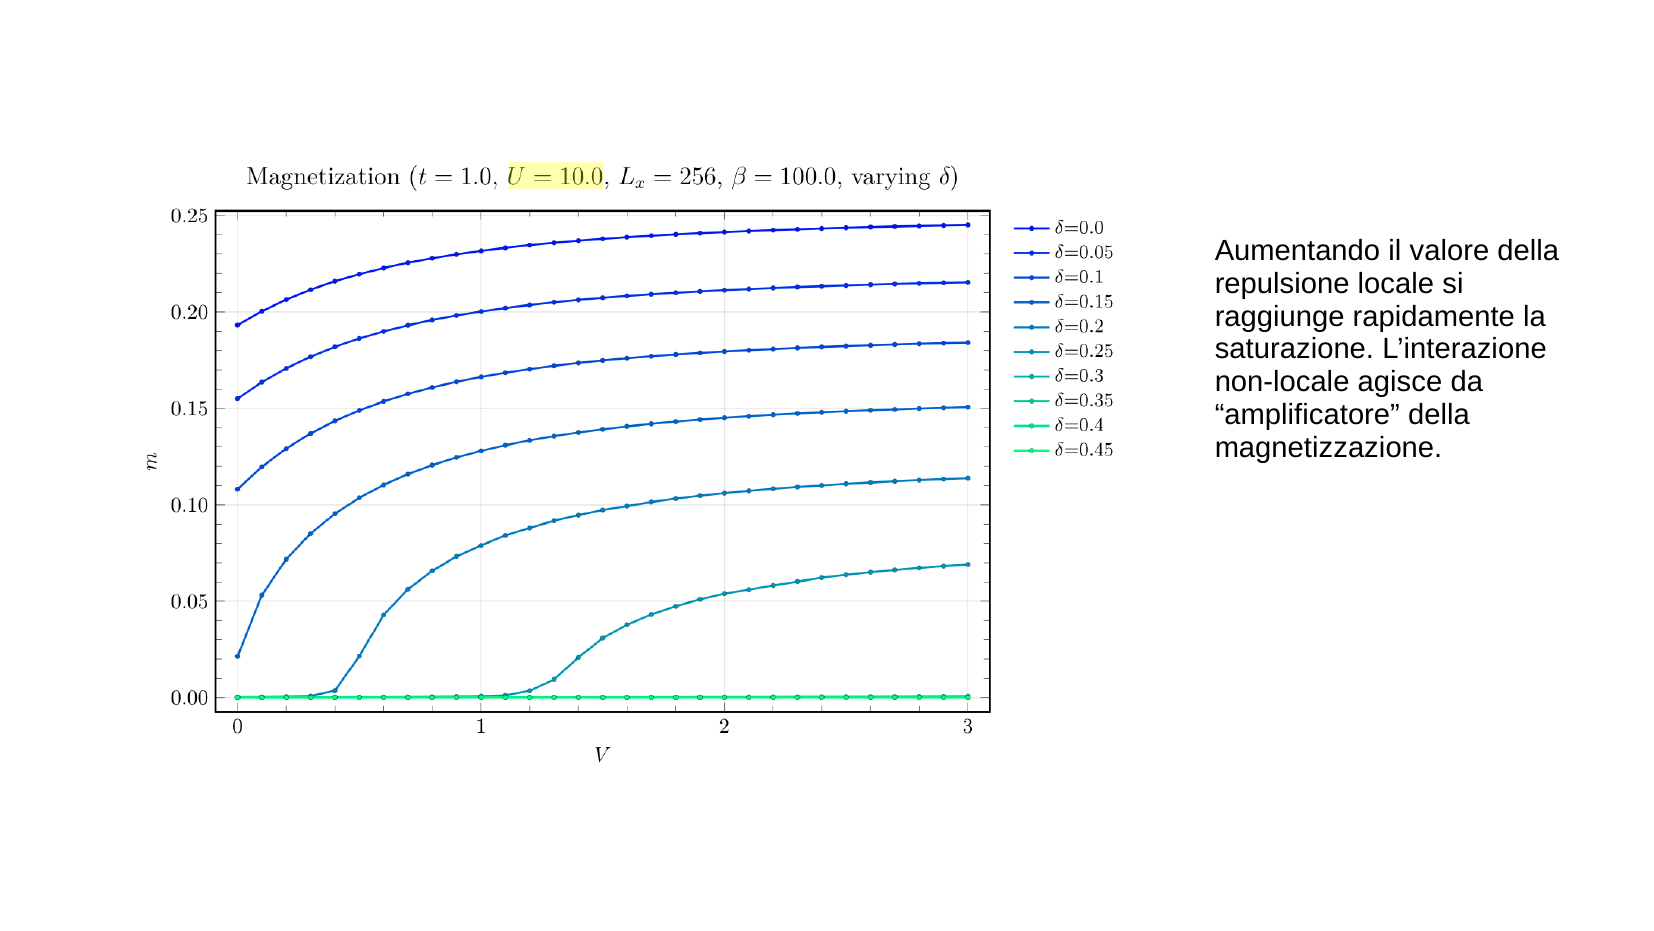

Aumentando il valore della repulsione locale si raggiunge rapidamente la saturazione. L’interazione non-locale agisce da “amplificatore” della magnetizzazione.